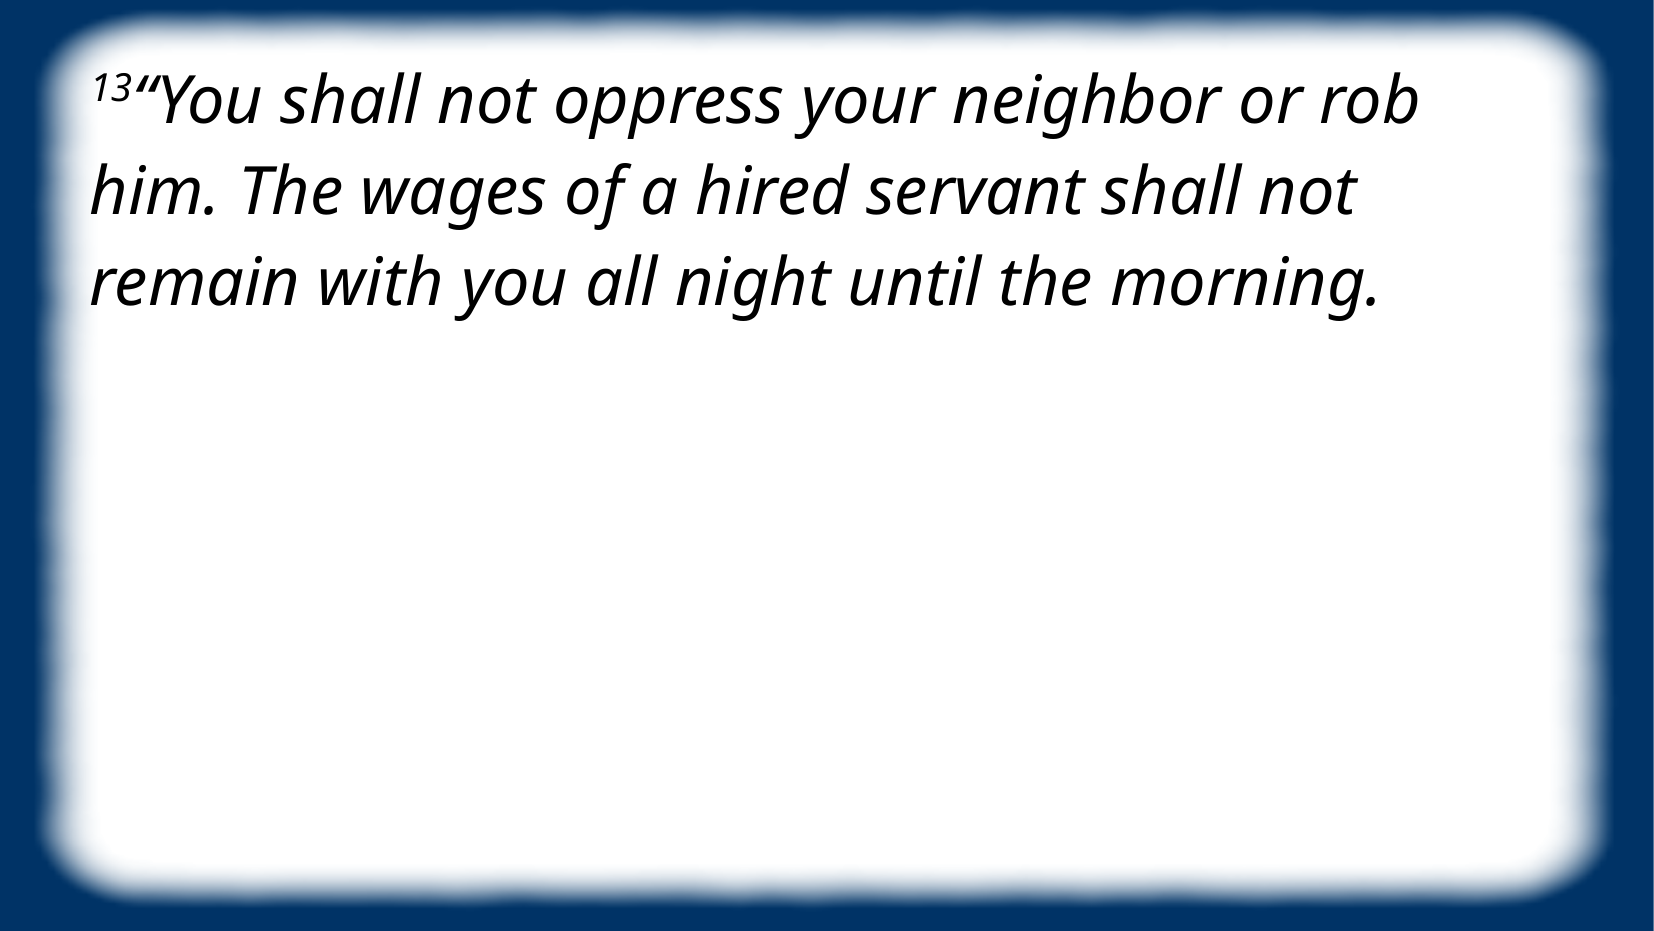

13“You shall not oppress your neighbor or rob him. The wages of a hired servant shall not remain with you all night until the morning.